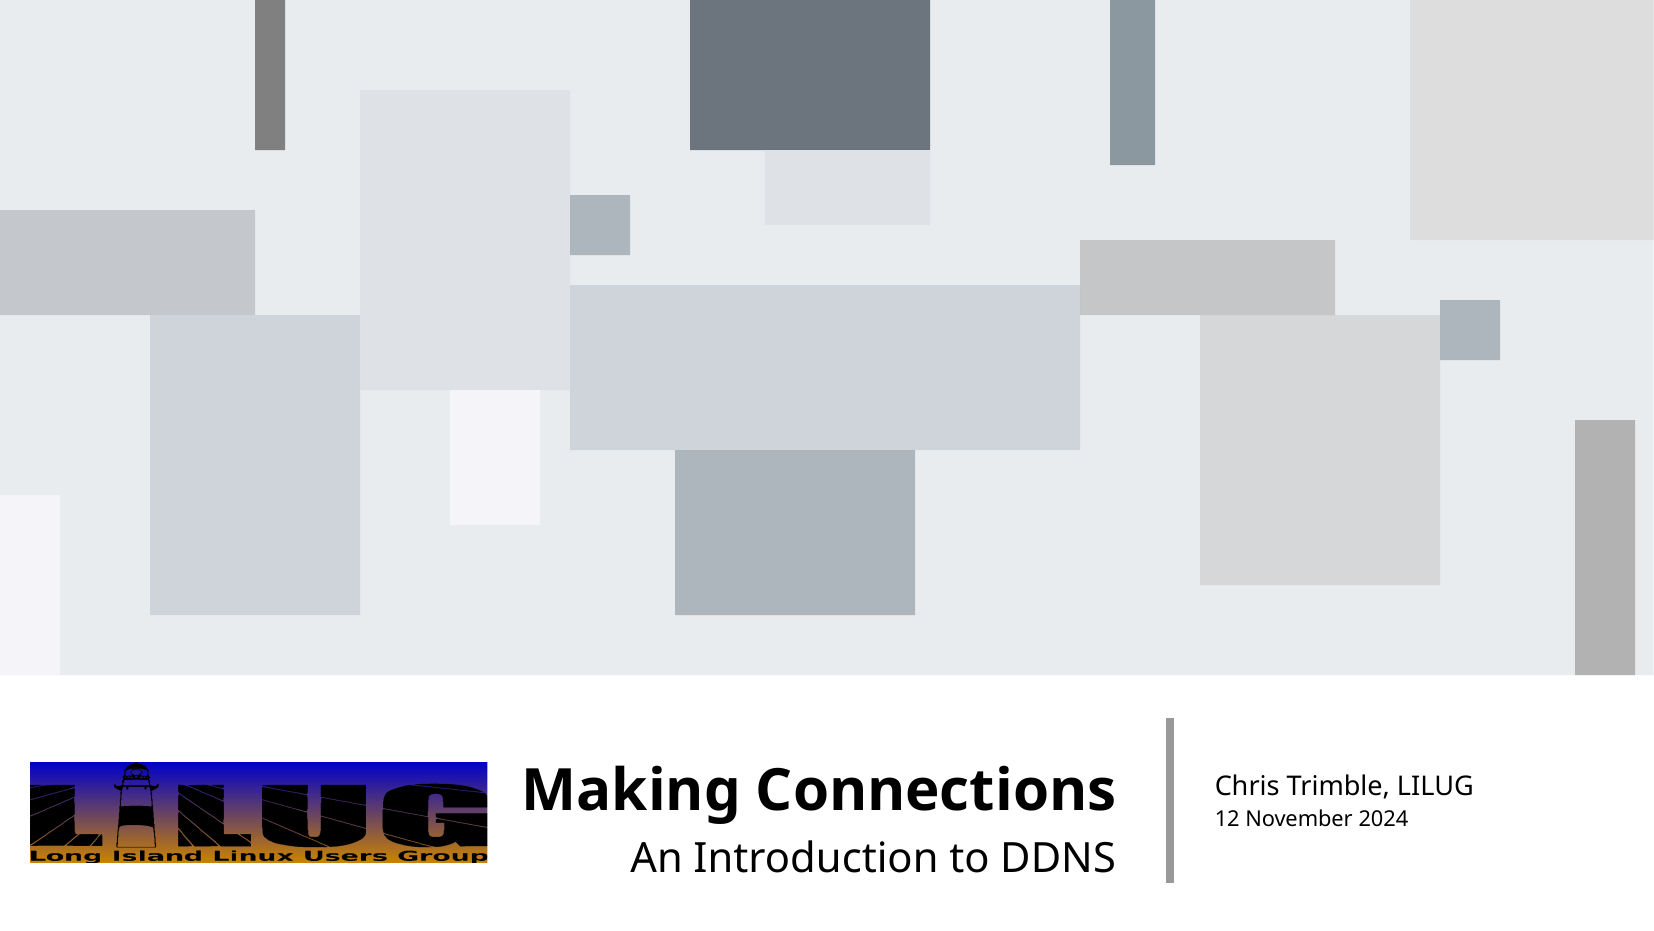

Making Connections
An Introduction to DDNS
Chris Trimble, LILUG
12 November 2024